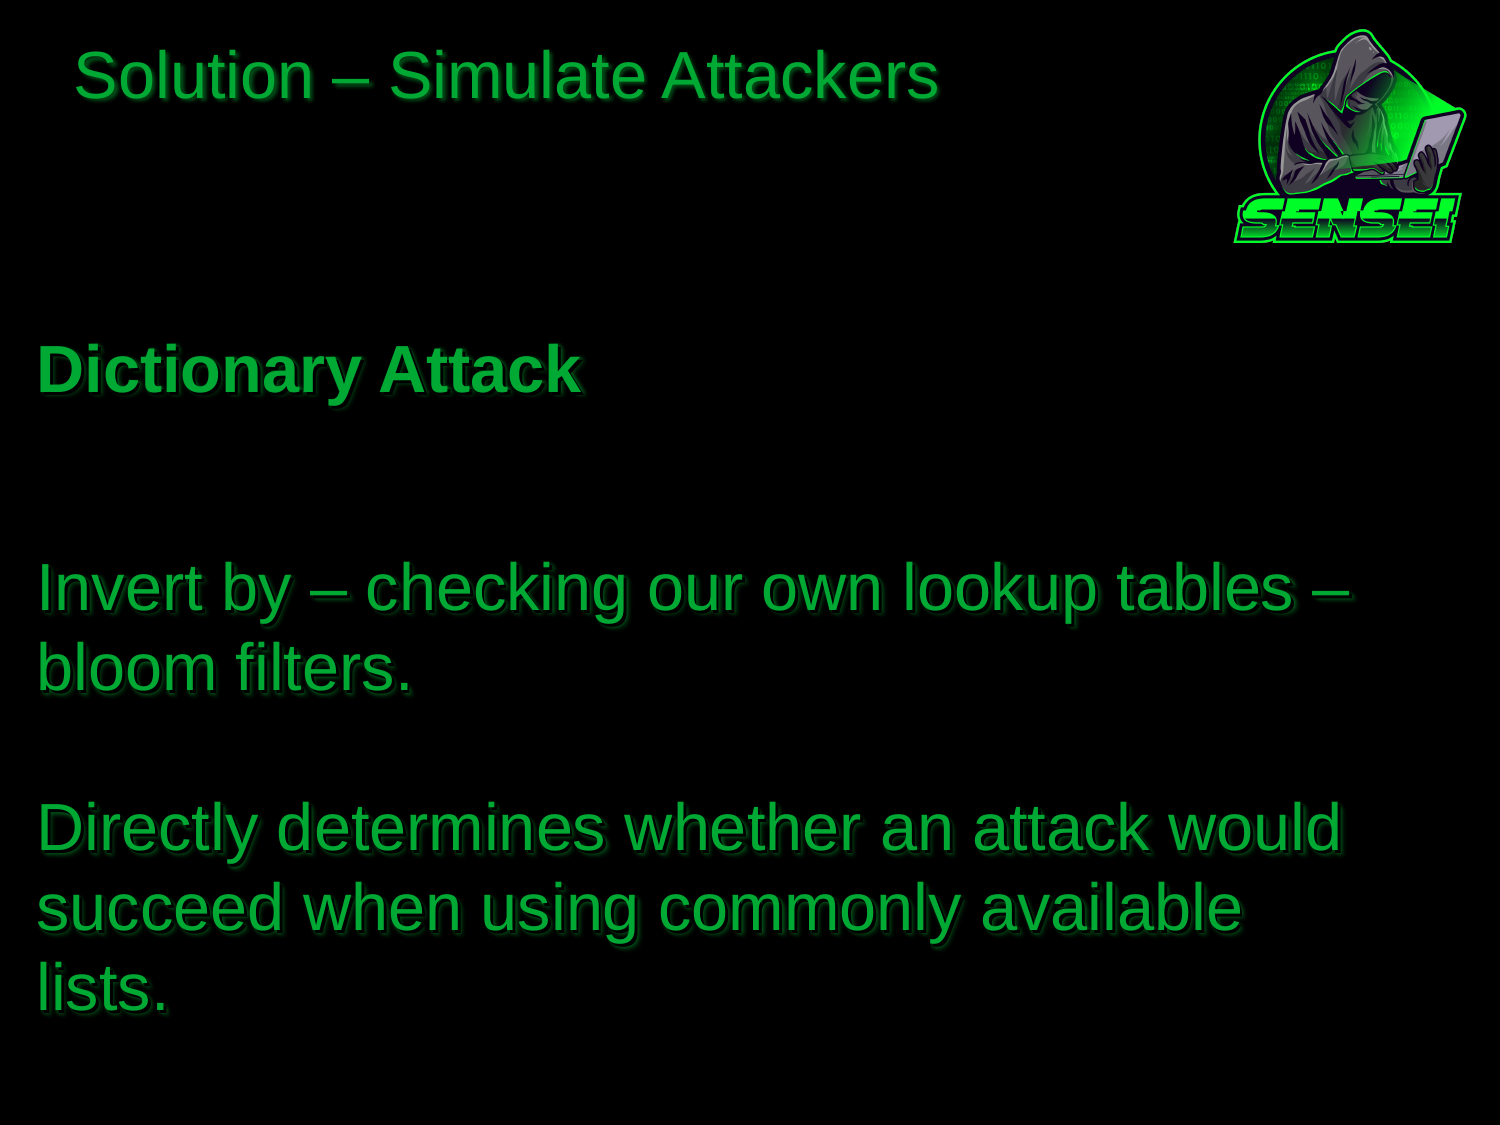

Solution – Simulate Attackers
# Dictionary Attack
Invert by – checking our own lookup tables – bloom filters.
Directly determines whether an attack would succeed when using commonly available lists.